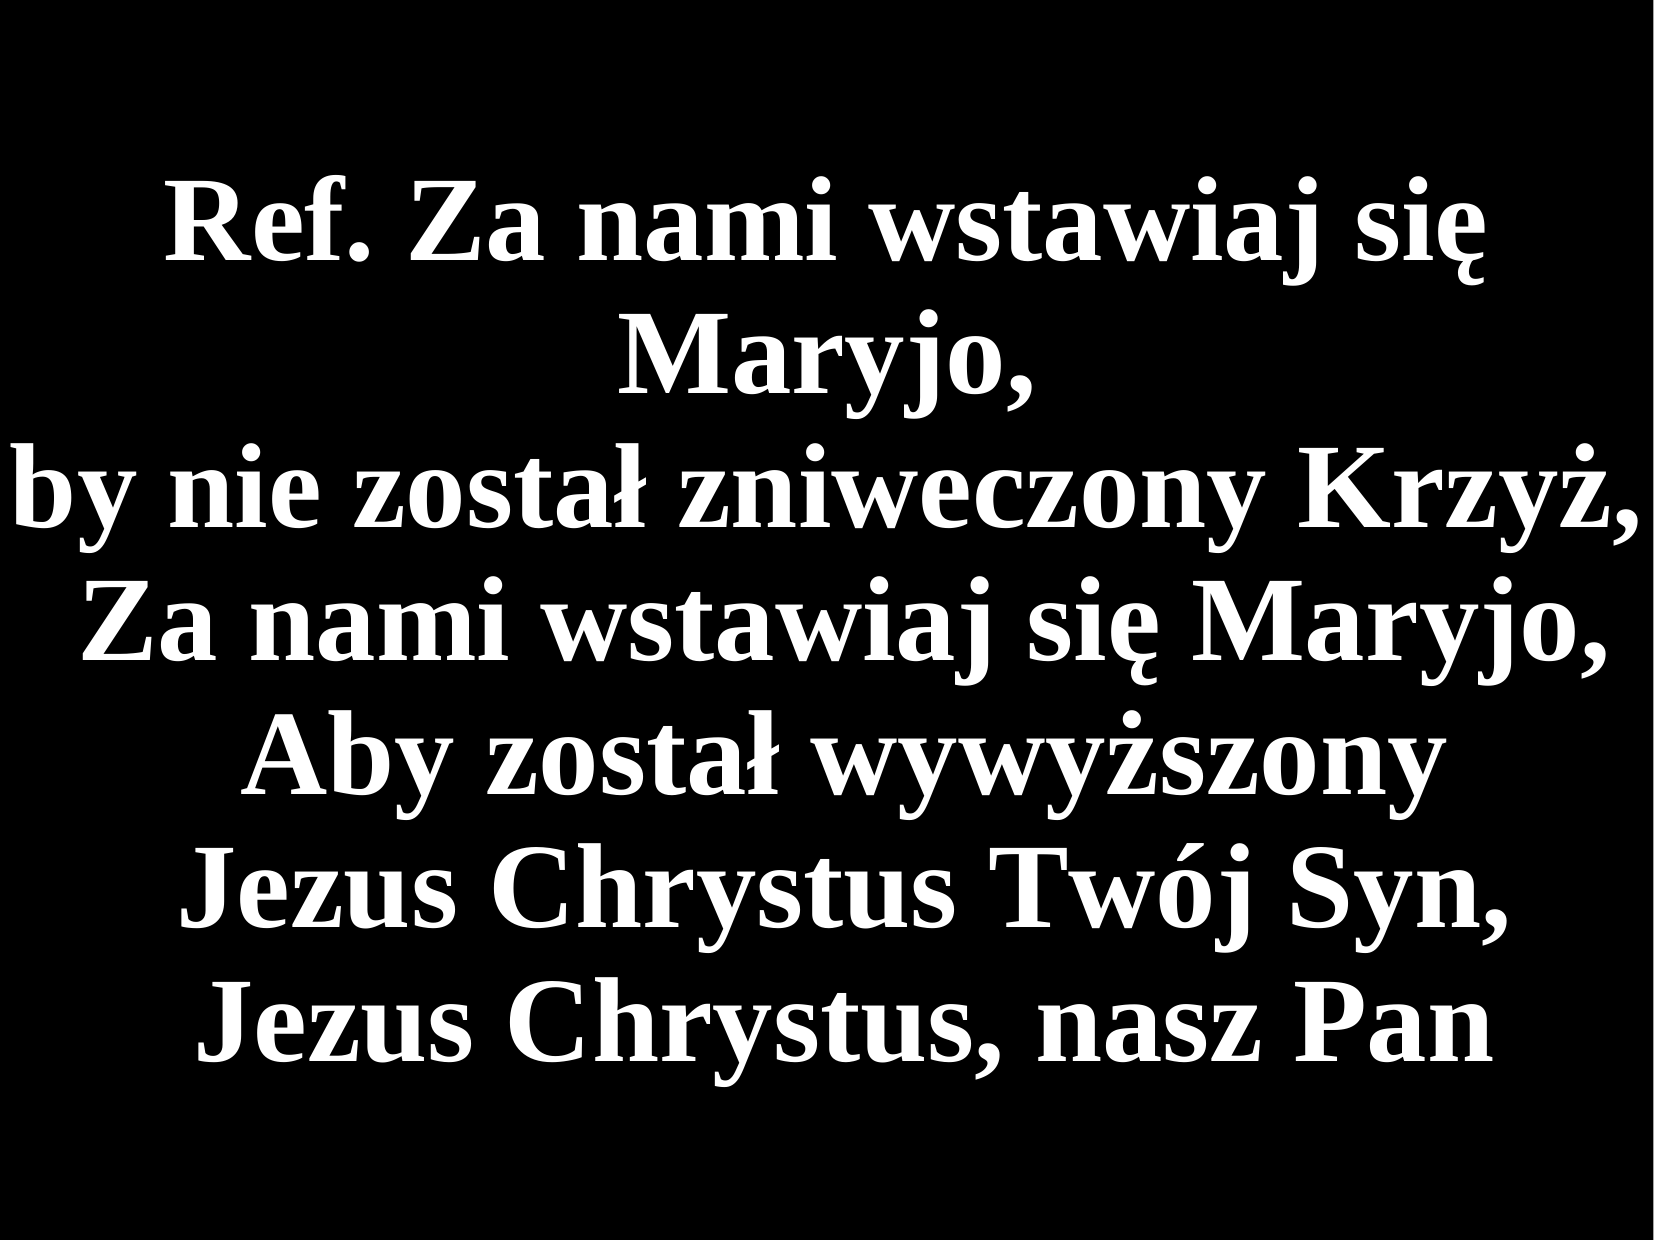

# Ref. Za nami wstawiaj się
Maryjo,
by nie został zniweczony Krzyż,
Za nami wstawiaj się Maryjo,
Aby został wywyższony
Jezus Chrystus Twój Syn,
Jezus Chrystus, nasz Pan